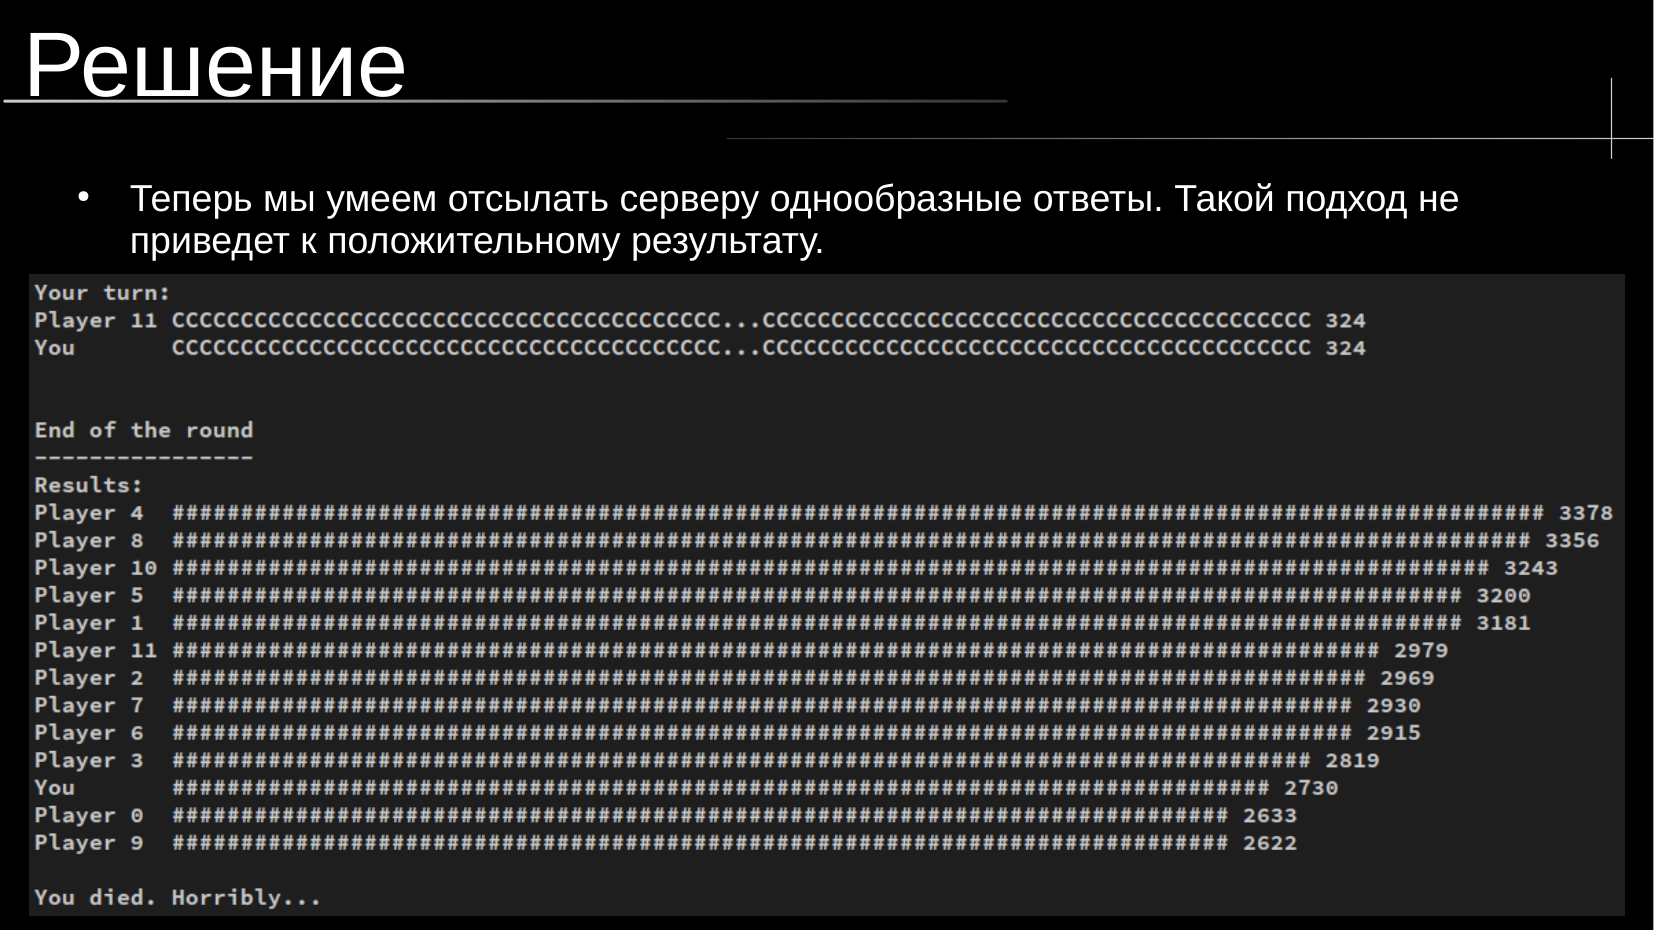

# Решение
Теперь мы умеем отсылать серверу однообразные ответы. Такой подход не приведет к положительному результату.
8